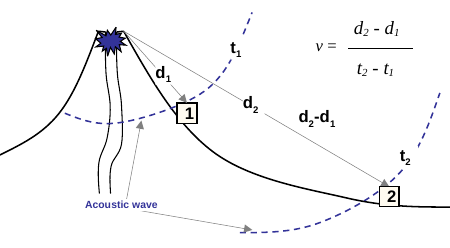

d2-d1
d2 - d1
v =
t2 - t1
t1
d1
d2
1
t2
2
Acoustic wave